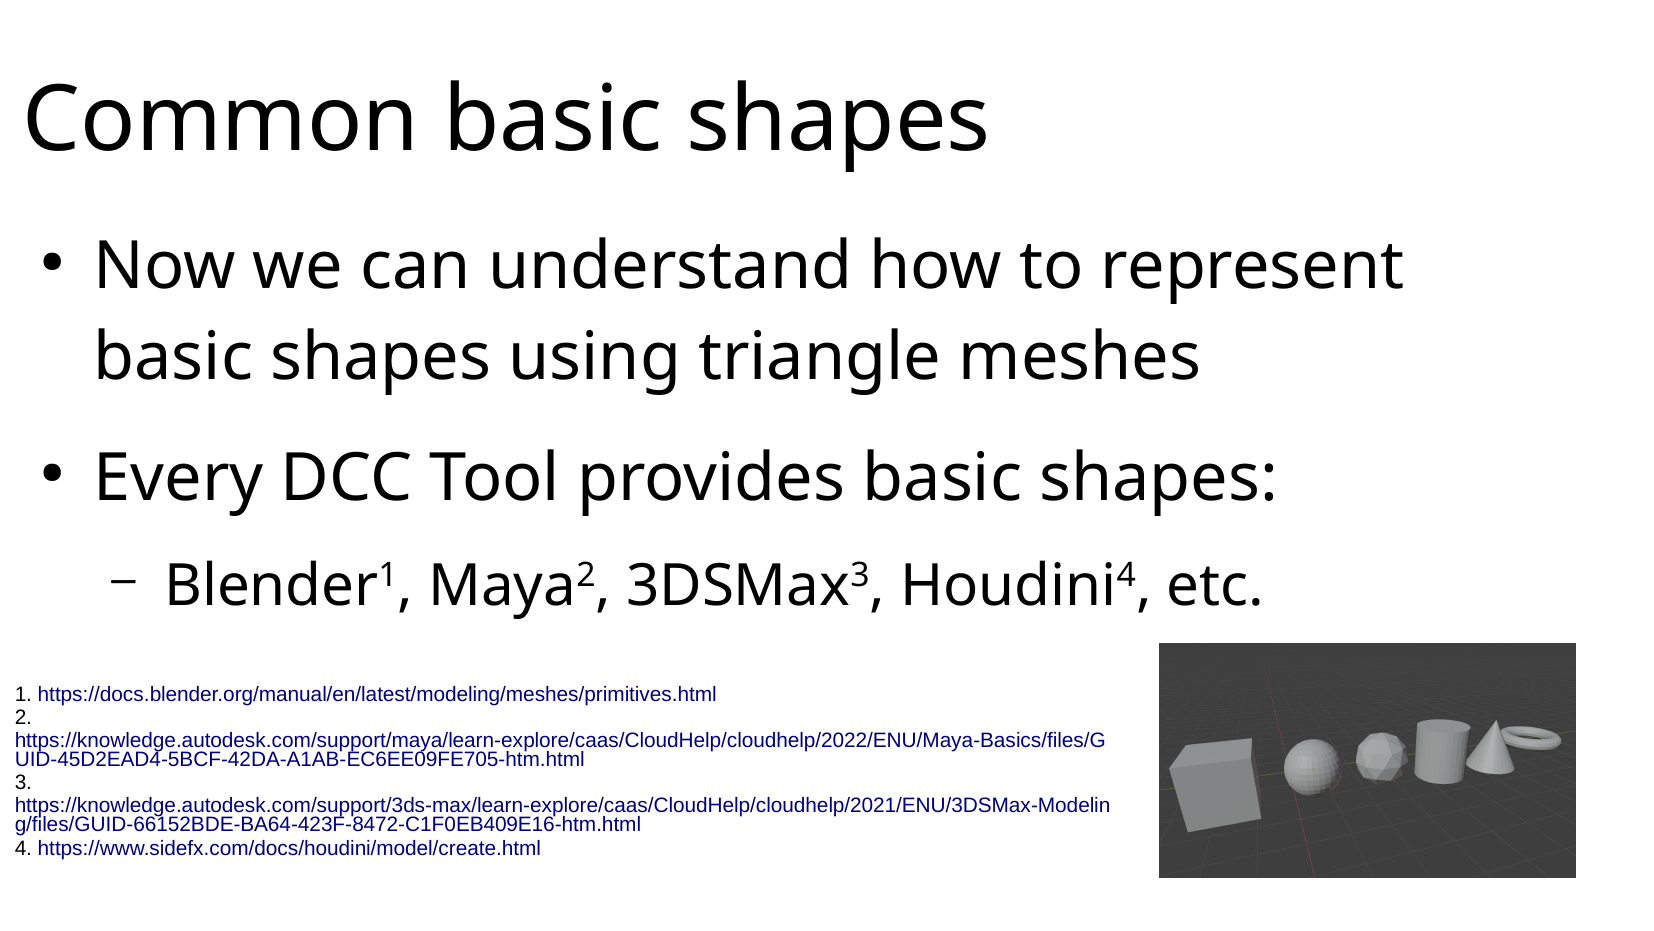

# Common basic shapes
Now we can understand how to represent basic shapes using triangle meshes
Every DCC Tool provides basic shapes:
Blender1, Maya2, 3DSMax3, Houdini4, etc.
1. https://docs.blender.org/manual/en/latest/modeling/meshes/primitives.html
2. https://knowledge.autodesk.com/support/maya/learn-explore/caas/CloudHelp/cloudhelp/2022/ENU/Maya-Basics/files/GUID-45D2EAD4-5BCF-42DA-A1AB-EC6EE09FE705-htm.html
3. https://knowledge.autodesk.com/support/3ds-max/learn-explore/caas/CloudHelp/cloudhelp/2021/ENU/3DSMax-Modeling/files/GUID-66152BDE-BA64-423F-8472-C1F0EB409E16-htm.html
4. https://www.sidefx.com/docs/houdini/model/create.html